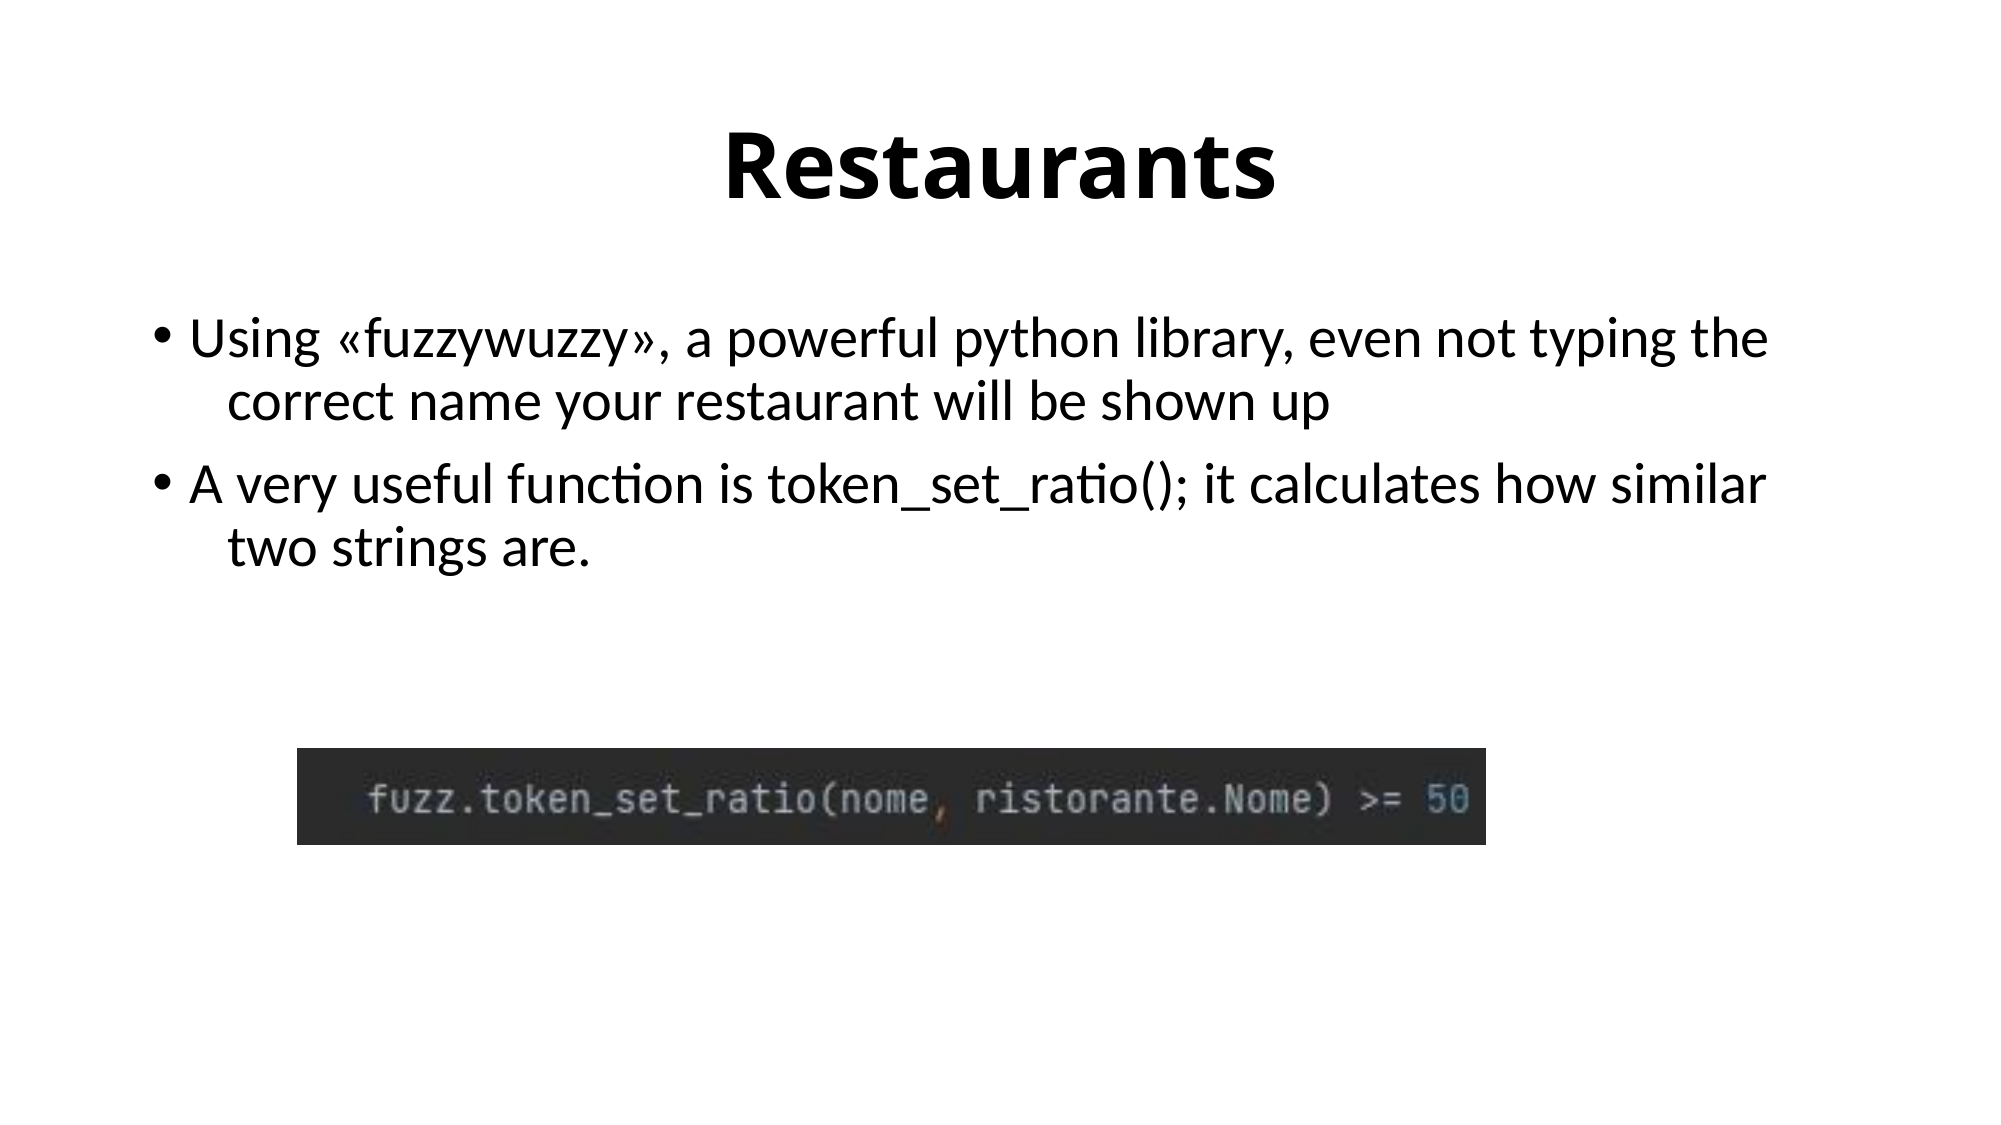

# Restaurants
Using «fuzzywuzzy», a powerful python library, even not typing the correct name your restaurant will be shown up
A very useful function is token_set_ratio(); it calculates how similar two strings are.